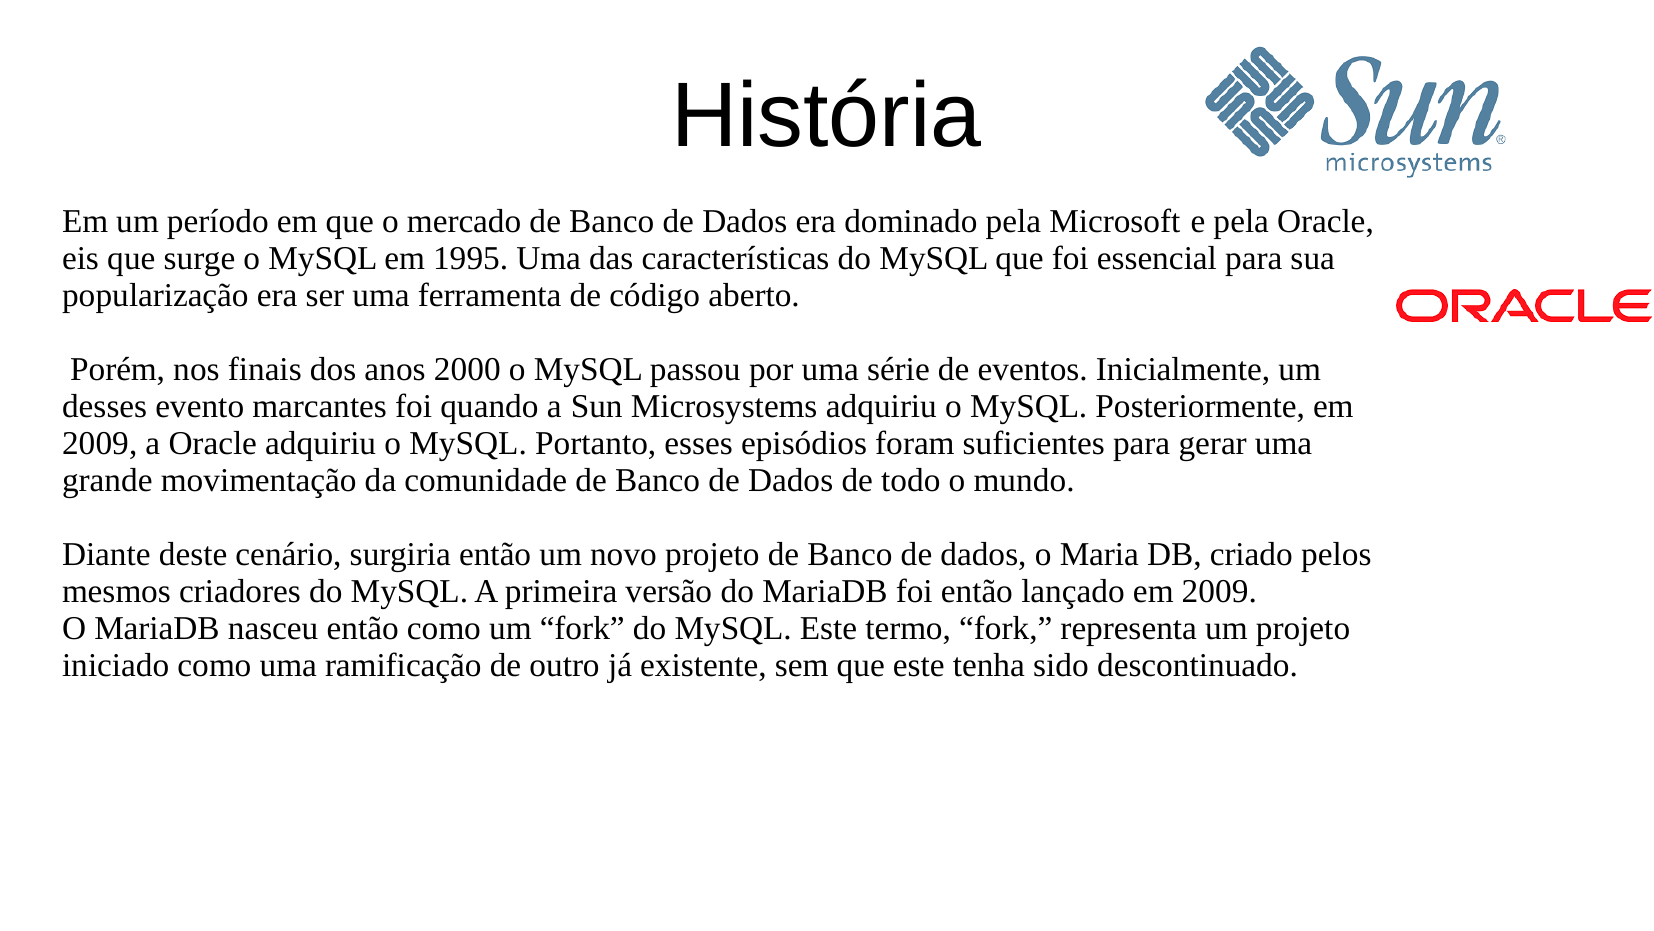

# História
Em um período em que o mercado de Banco de Dados era dominado pela Microsoft e pela Oracle, eis que surge o MySQL em 1995. Uma das características do MySQL que foi essencial para sua popularização era ser uma ferramenta de código aberto.
 Porém, nos finais dos anos 2000 o MySQL passou por uma série de eventos. Inicialmente, um desses evento marcantes foi quando a Sun Microsystems adquiriu o MySQL. Posteriormente, em 2009, a Oracle adquiriu o MySQL. Portanto, esses episódios foram suficientes para gerar uma grande movimentação da comunidade de Banco de Dados de todo o mundo.
Diante deste cenário, surgiria então um novo projeto de Banco de dados, o Maria DB, criado pelos mesmos criadores do MySQL. A primeira versão do MariaDB foi então lançado em 2009.
O MariaDB nasceu então como um “fork” do MySQL. Este termo, “fork,” representa um projeto iniciado como uma ramificação de outro já existente, sem que este tenha sido descontinuado.